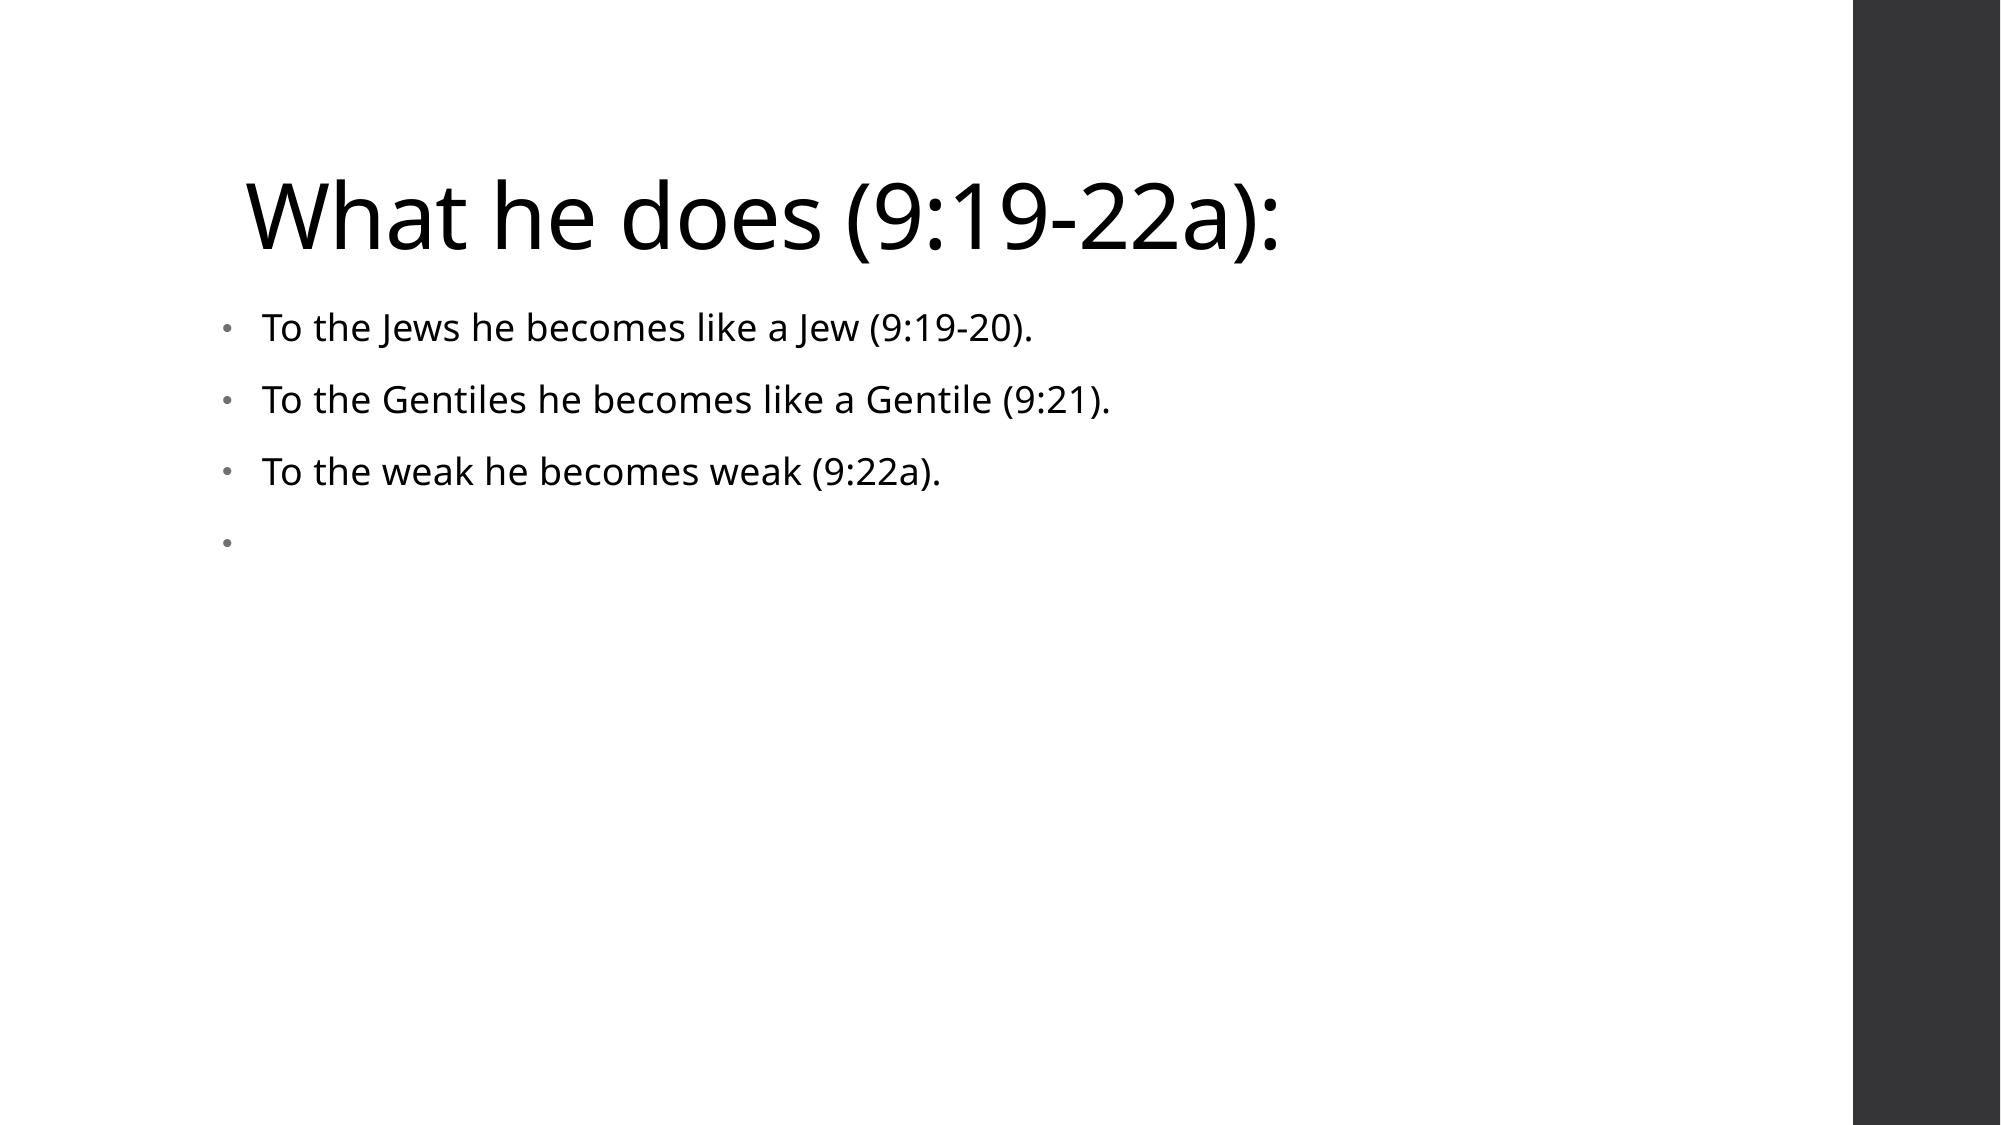

# What he does (9:19-22a):
 To the Jews he becomes like a Jew (9:19-20).
 To the Gentiles he becomes like a Gentile (9:21).
 To the weak he becomes weak (9:22a).